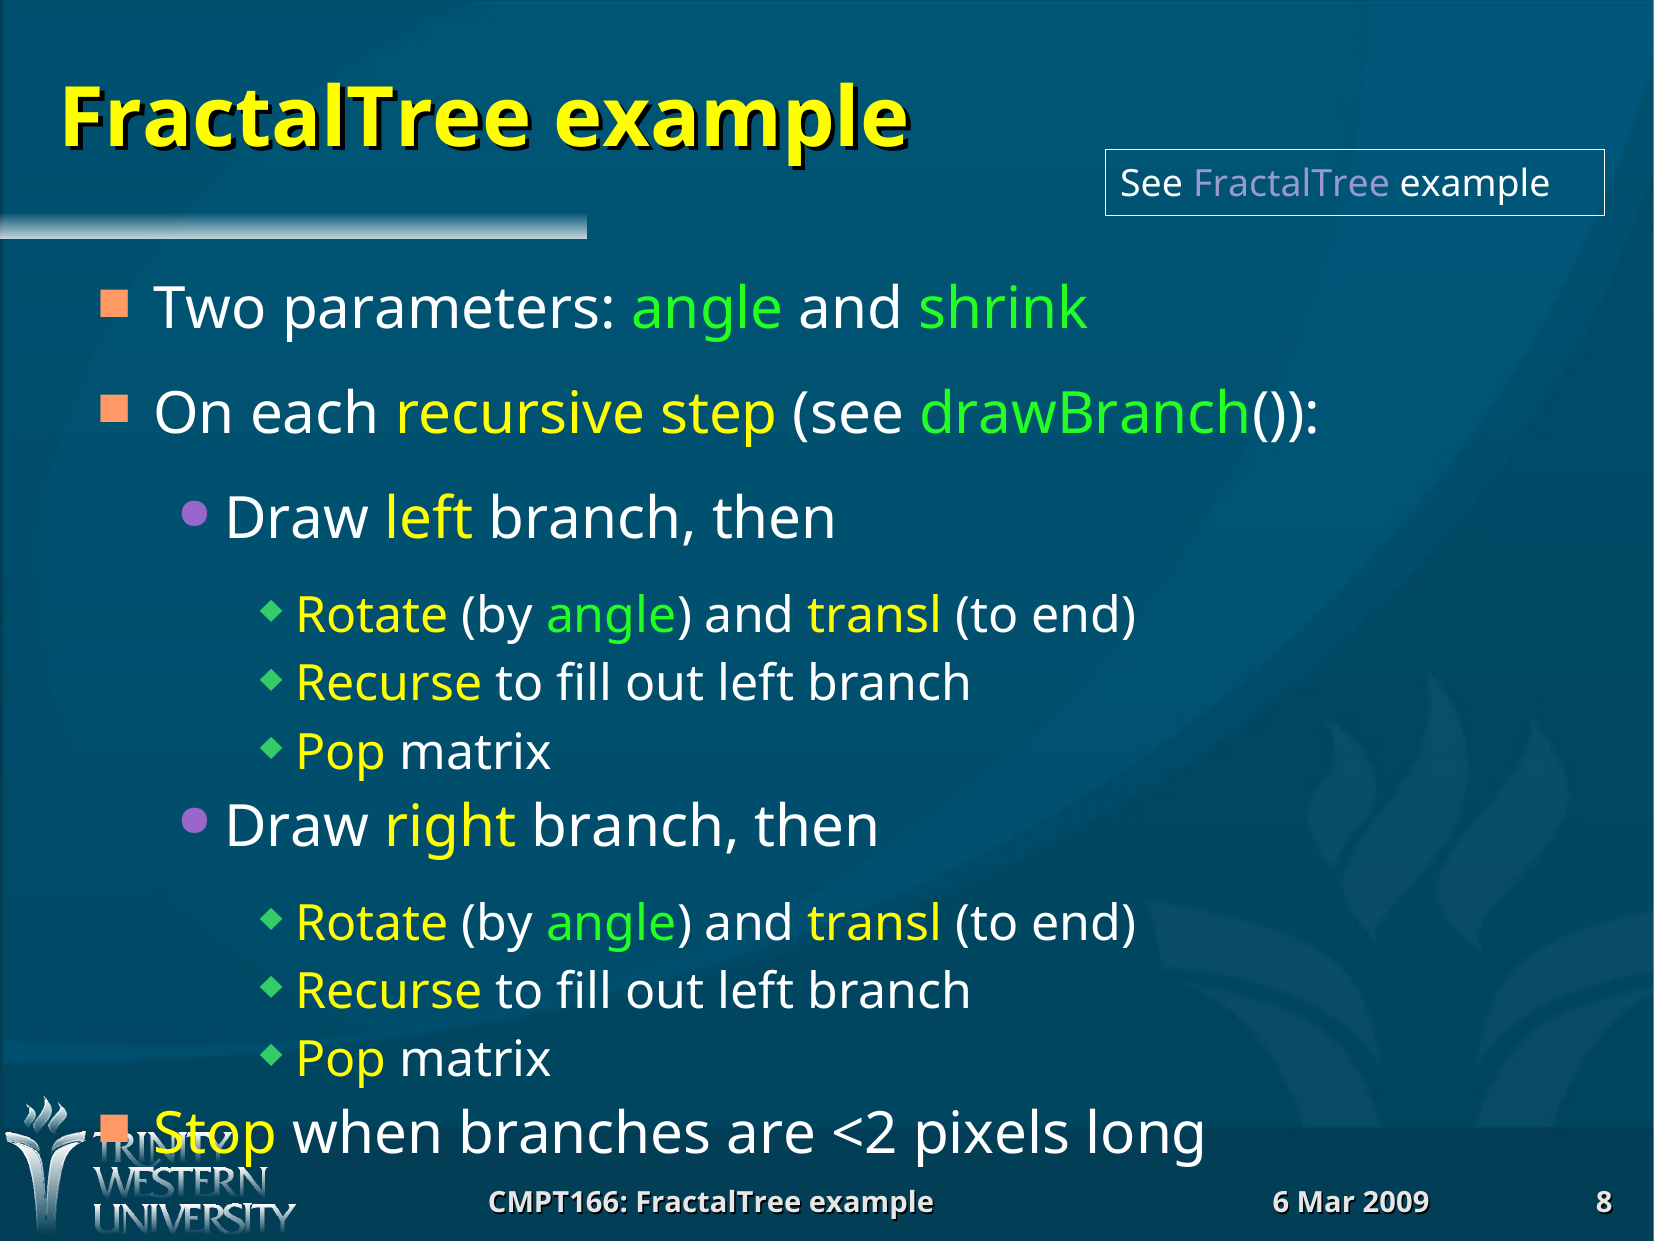

# FractalTree example
See FractalTree example
Two parameters: angle and shrink
On each recursive step (see drawBranch()):
Draw left branch, then
Rotate (by angle) and transl (to end)
Recurse to fill out left branch
Pop matrix
Draw right branch, then
Rotate (by angle) and transl (to end)
Recurse to fill out left branch
Pop matrix
Stop when branches are <2 pixels long
CMPT166: FractalTree example
6 Mar 2009
8